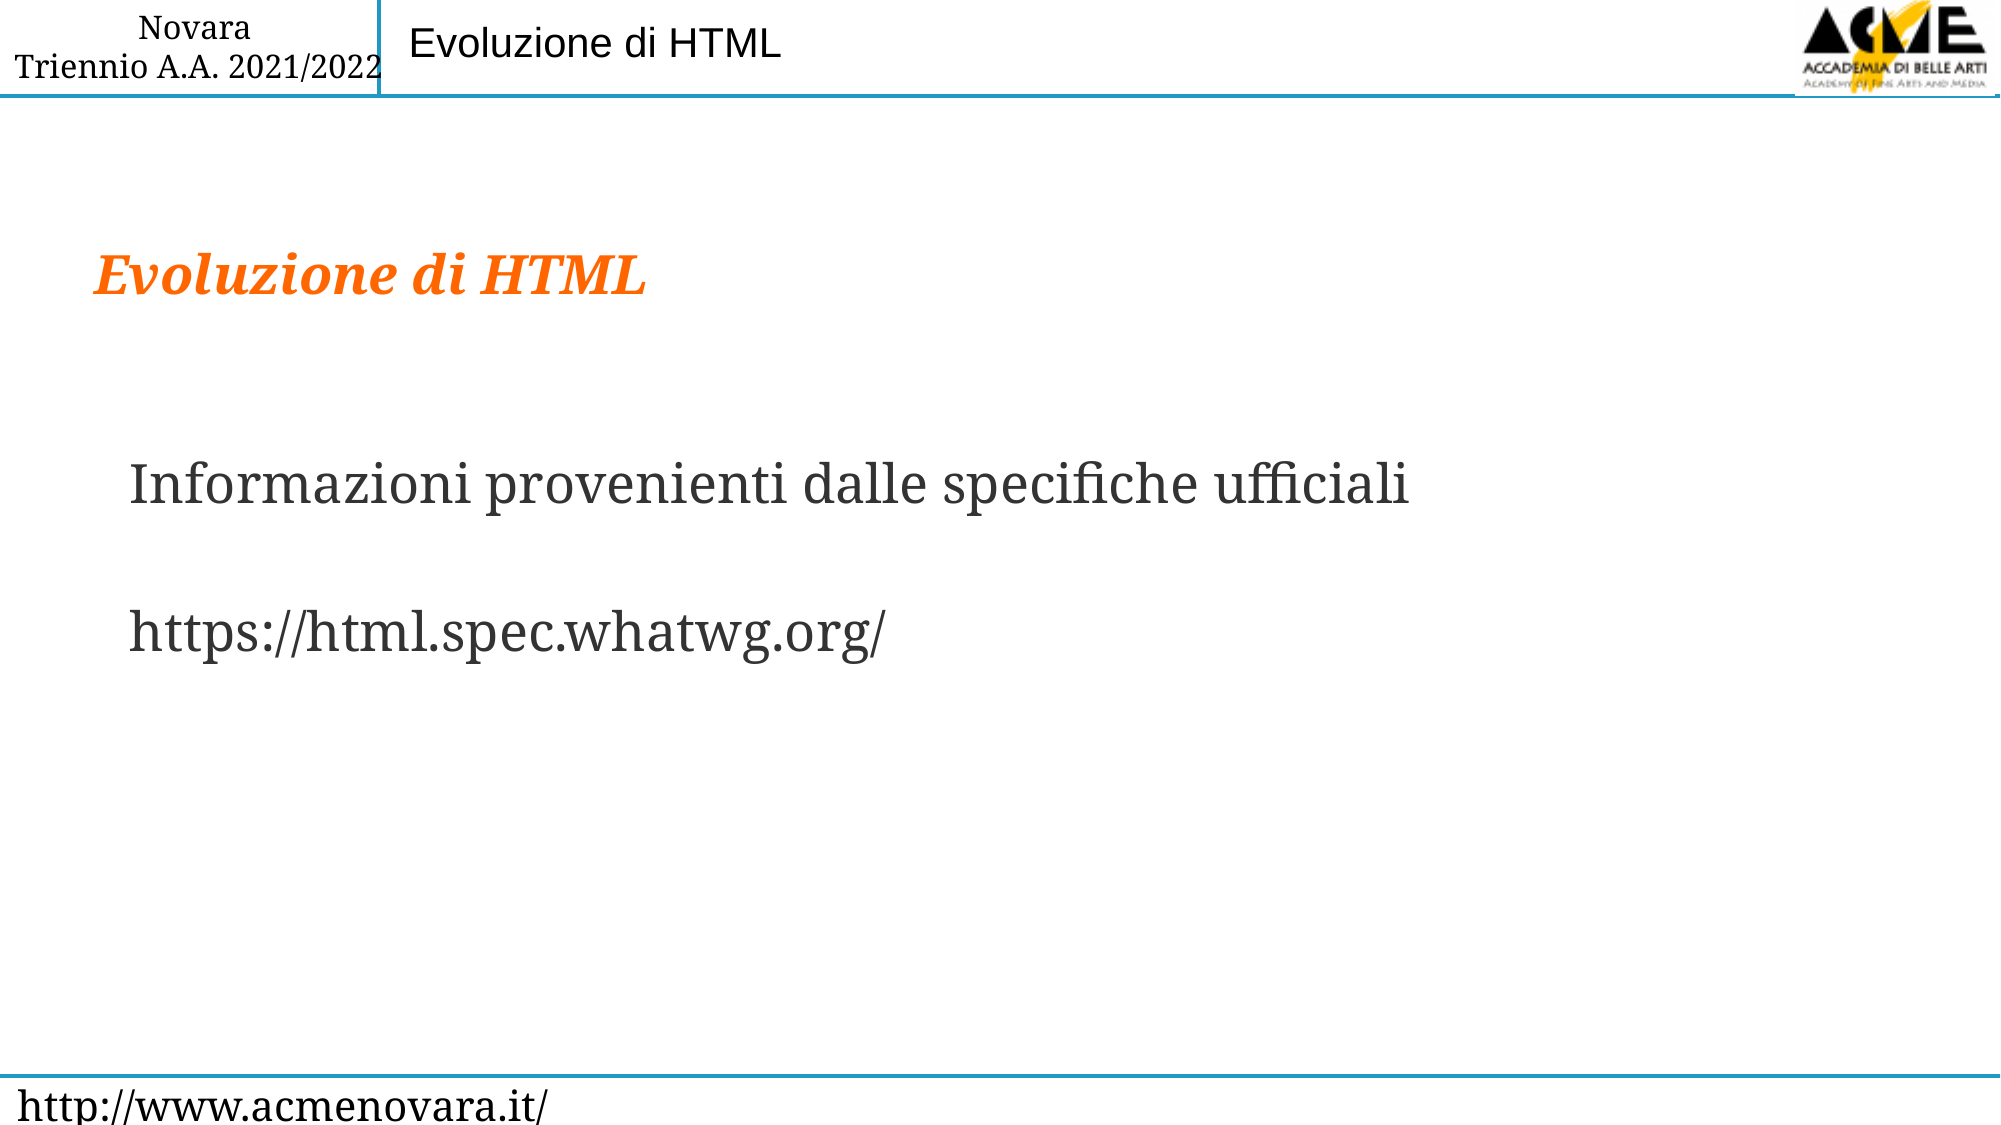

# Evoluzione di HTML
Evoluzione di HTML
Informazioni provenienti dalle specifiche ufficiali
https://html.spec.whatwg.org/